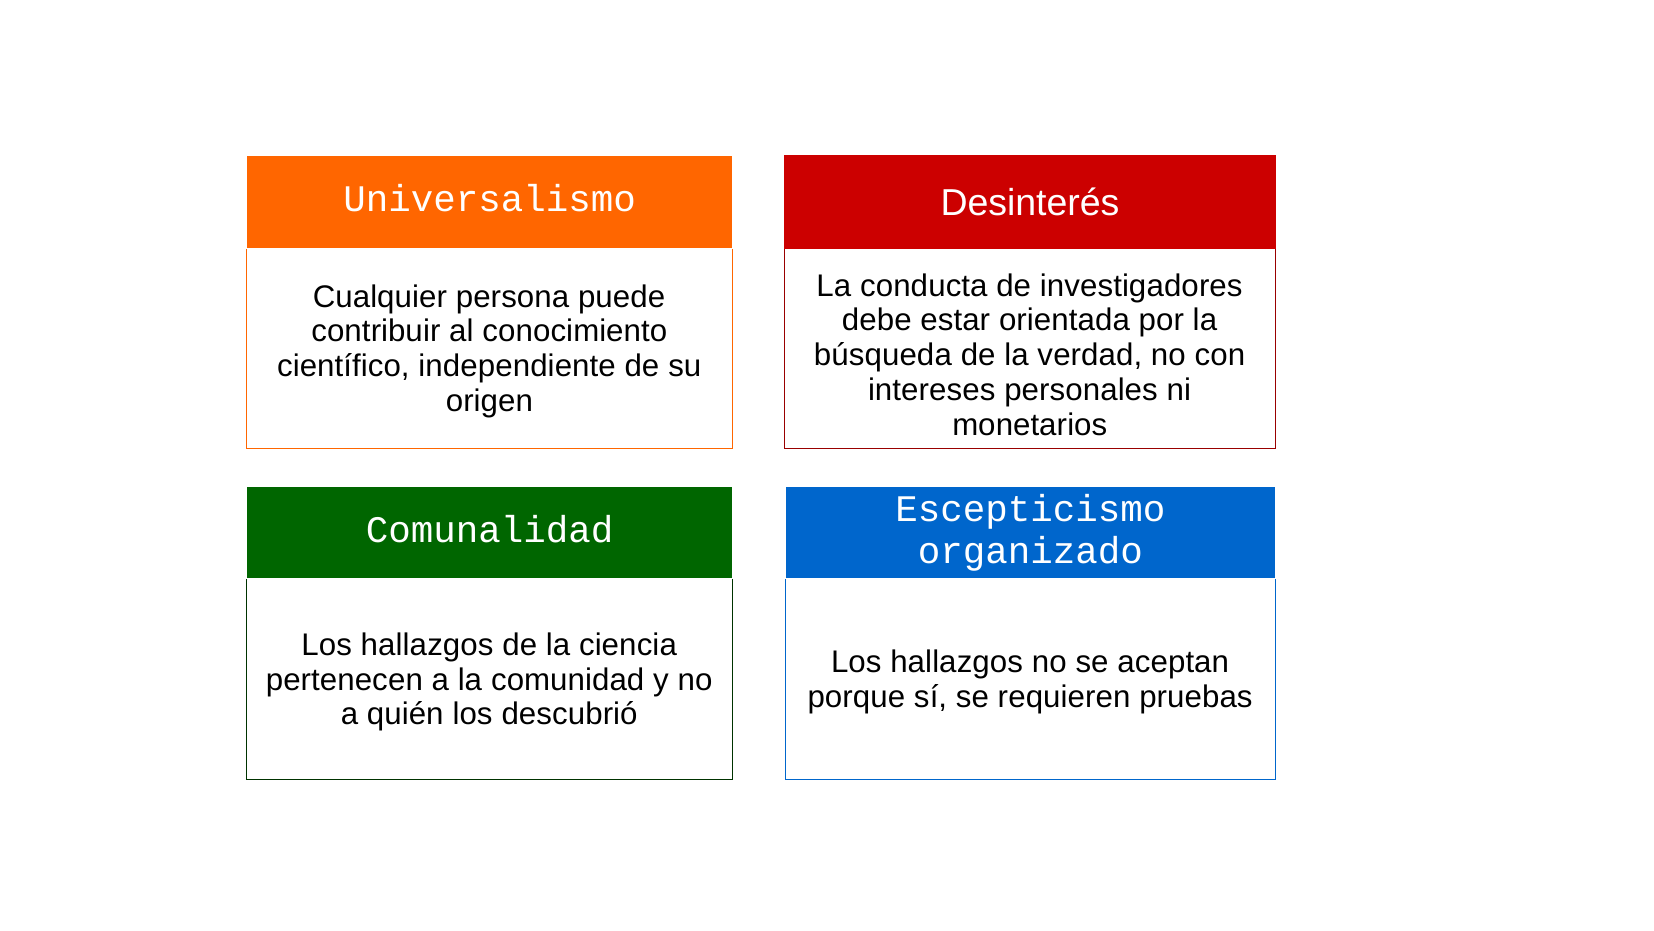

Universalismo
La conducta de investigadores debe estar orientada por la búsqueda de la verdad, no con intereses personales ni monetarios
Desinterés
Cualquier persona puede contribuir al conocimiento científico, independiente de su origen
Comunalidad
Escepticismo organizado
Los hallazgos de la ciencia pertenecen a la comunidad y no a quién los descubrió
Los hallazgos no se aceptan porque sí, se requieren pruebas